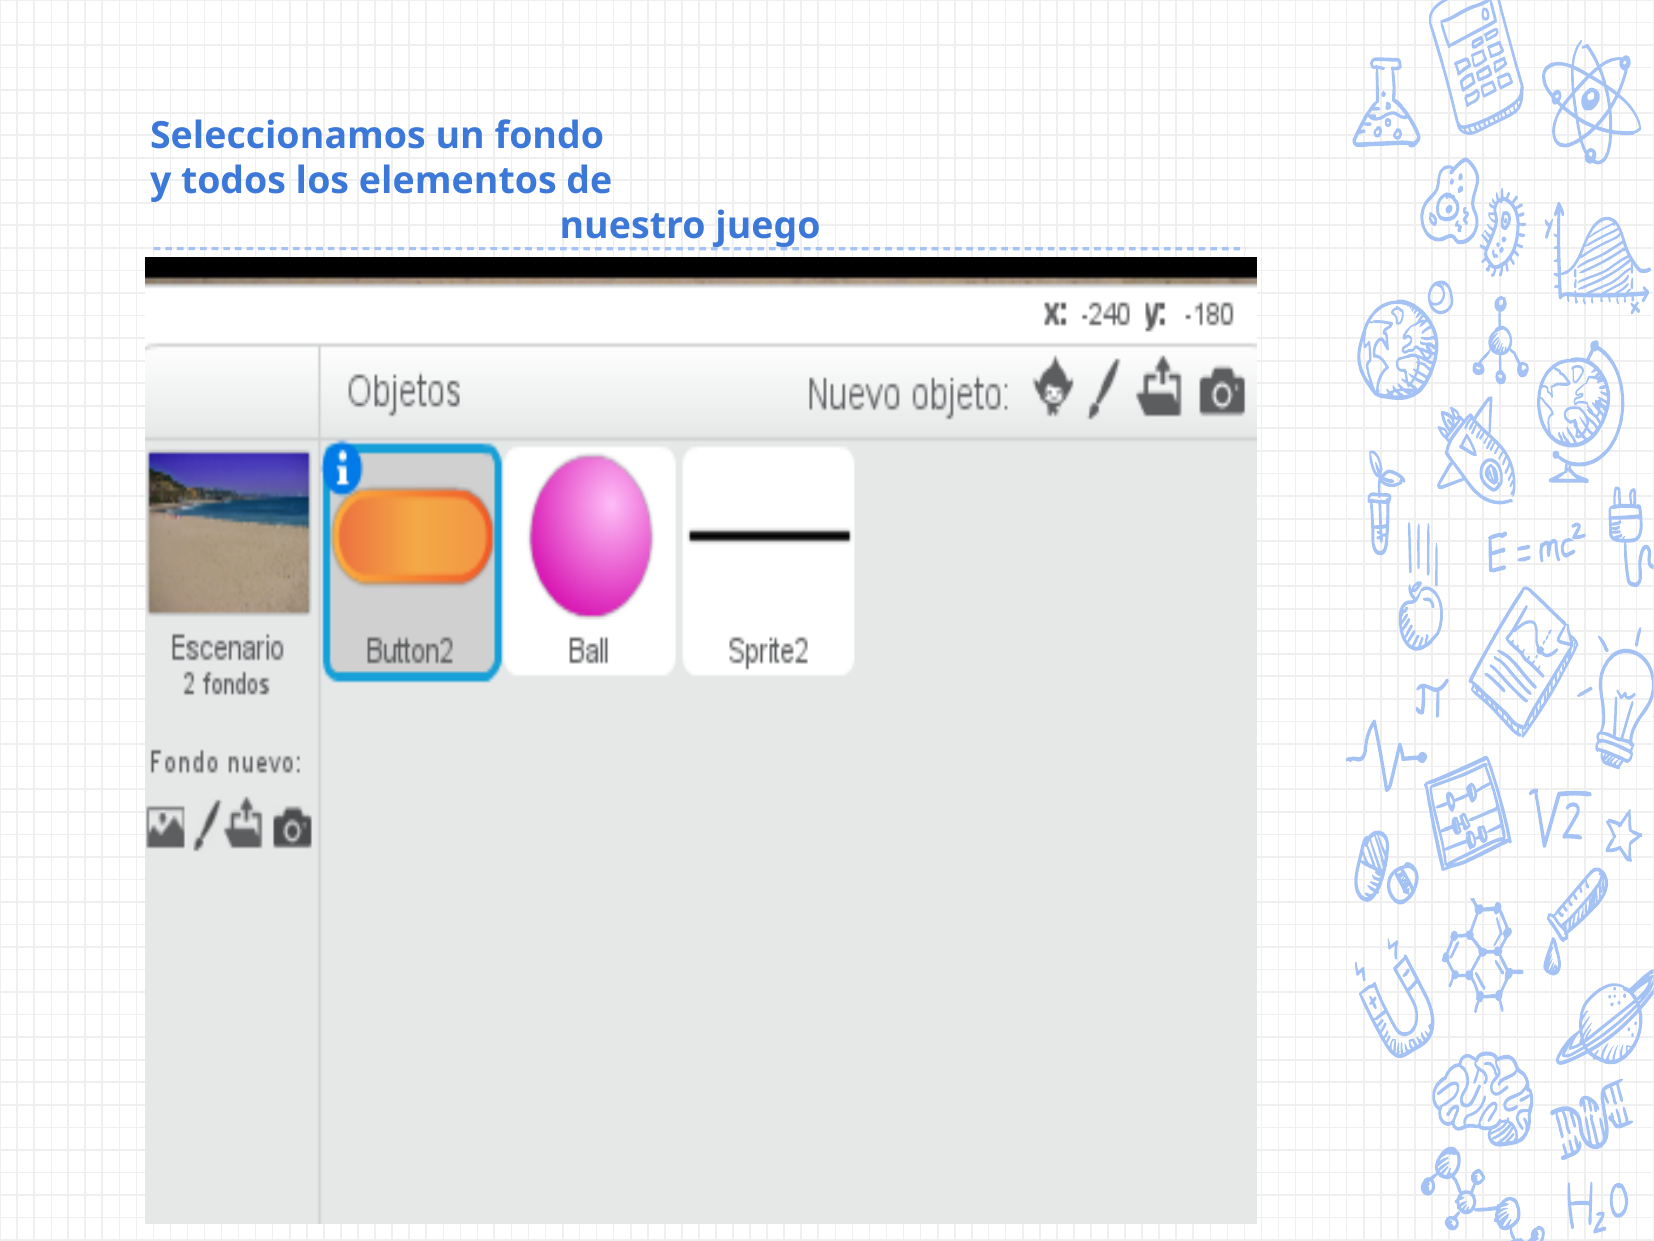

Seleccionamos un fondo
y todos los elementos de
nuestro juego